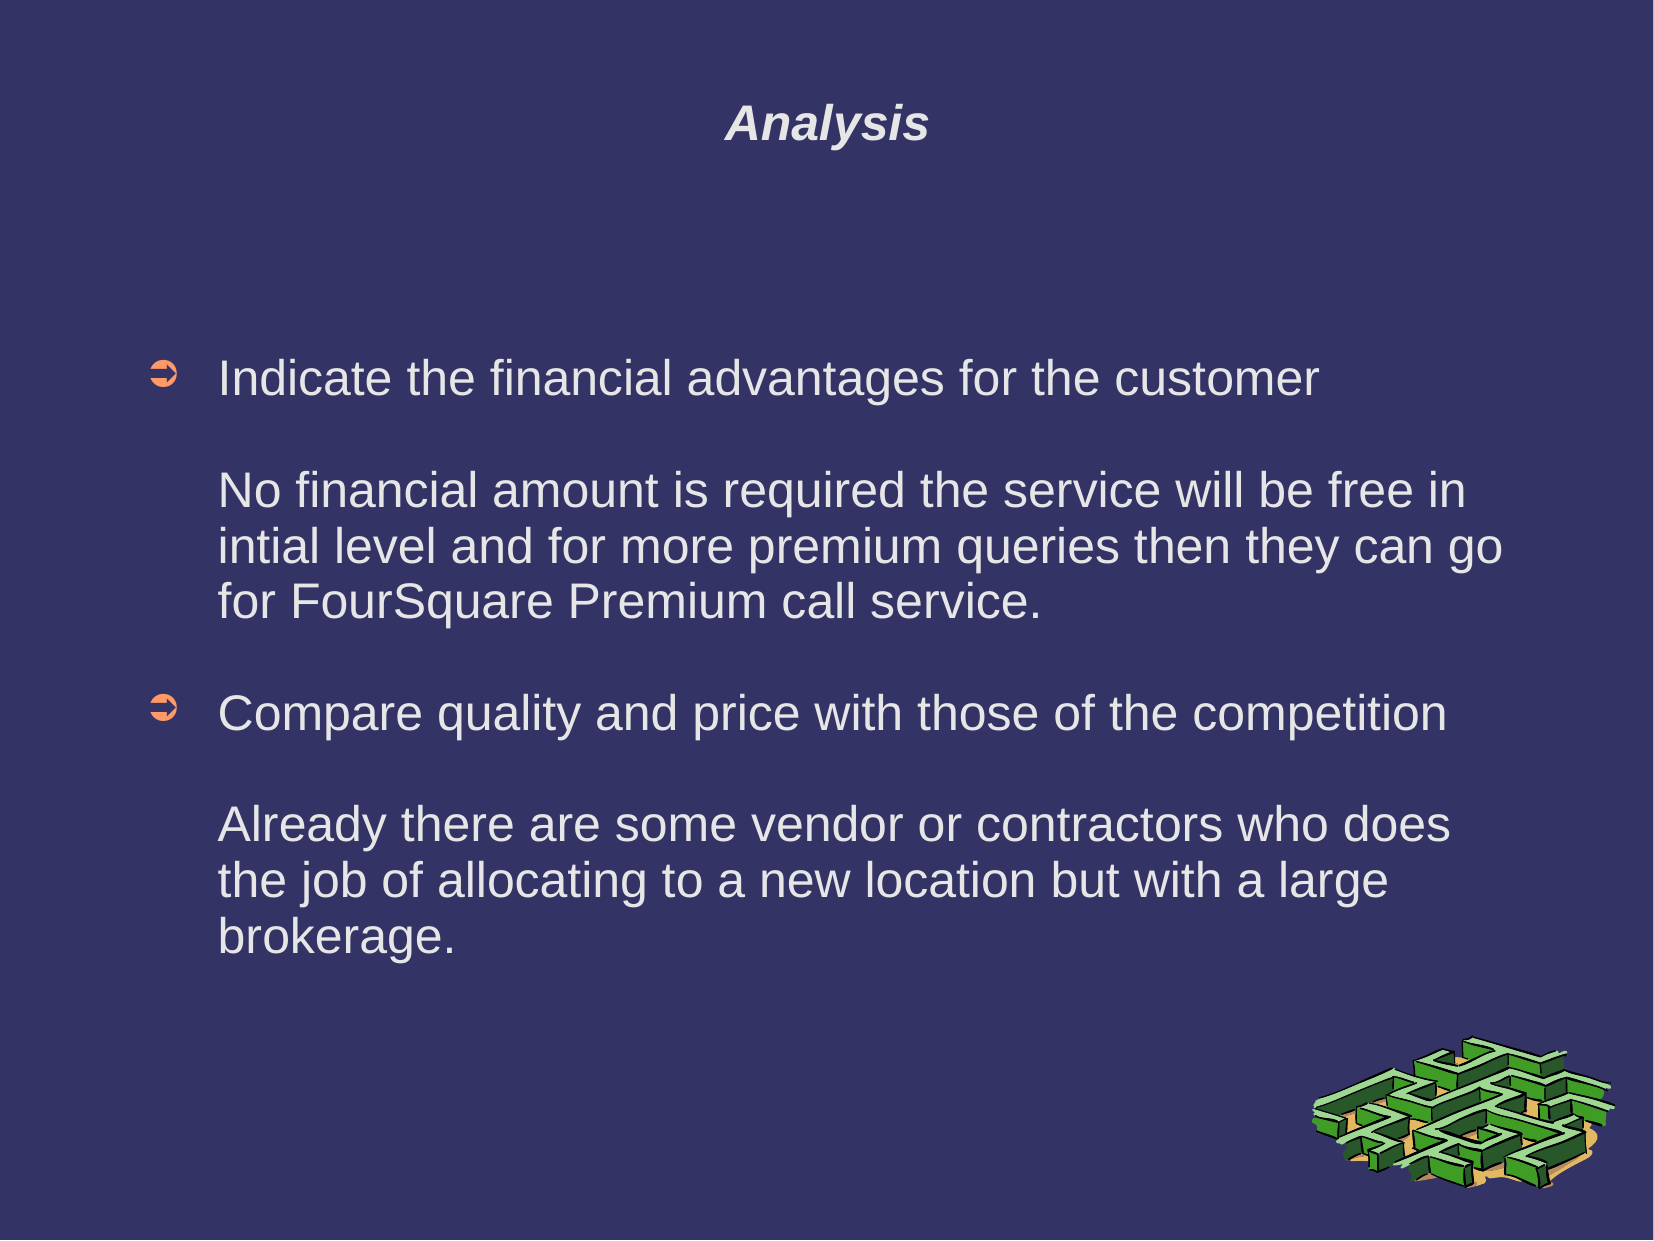

# Analysis
Indicate the financial advantages for the customer
No financial amount is required the service will be free in intial level and for more premium queries then they can go for FourSquare Premium call service.
Compare quality and price with those of the competition
Already there are some vendor or contractors who does the job of allocating to a new location but with a large brokerage.